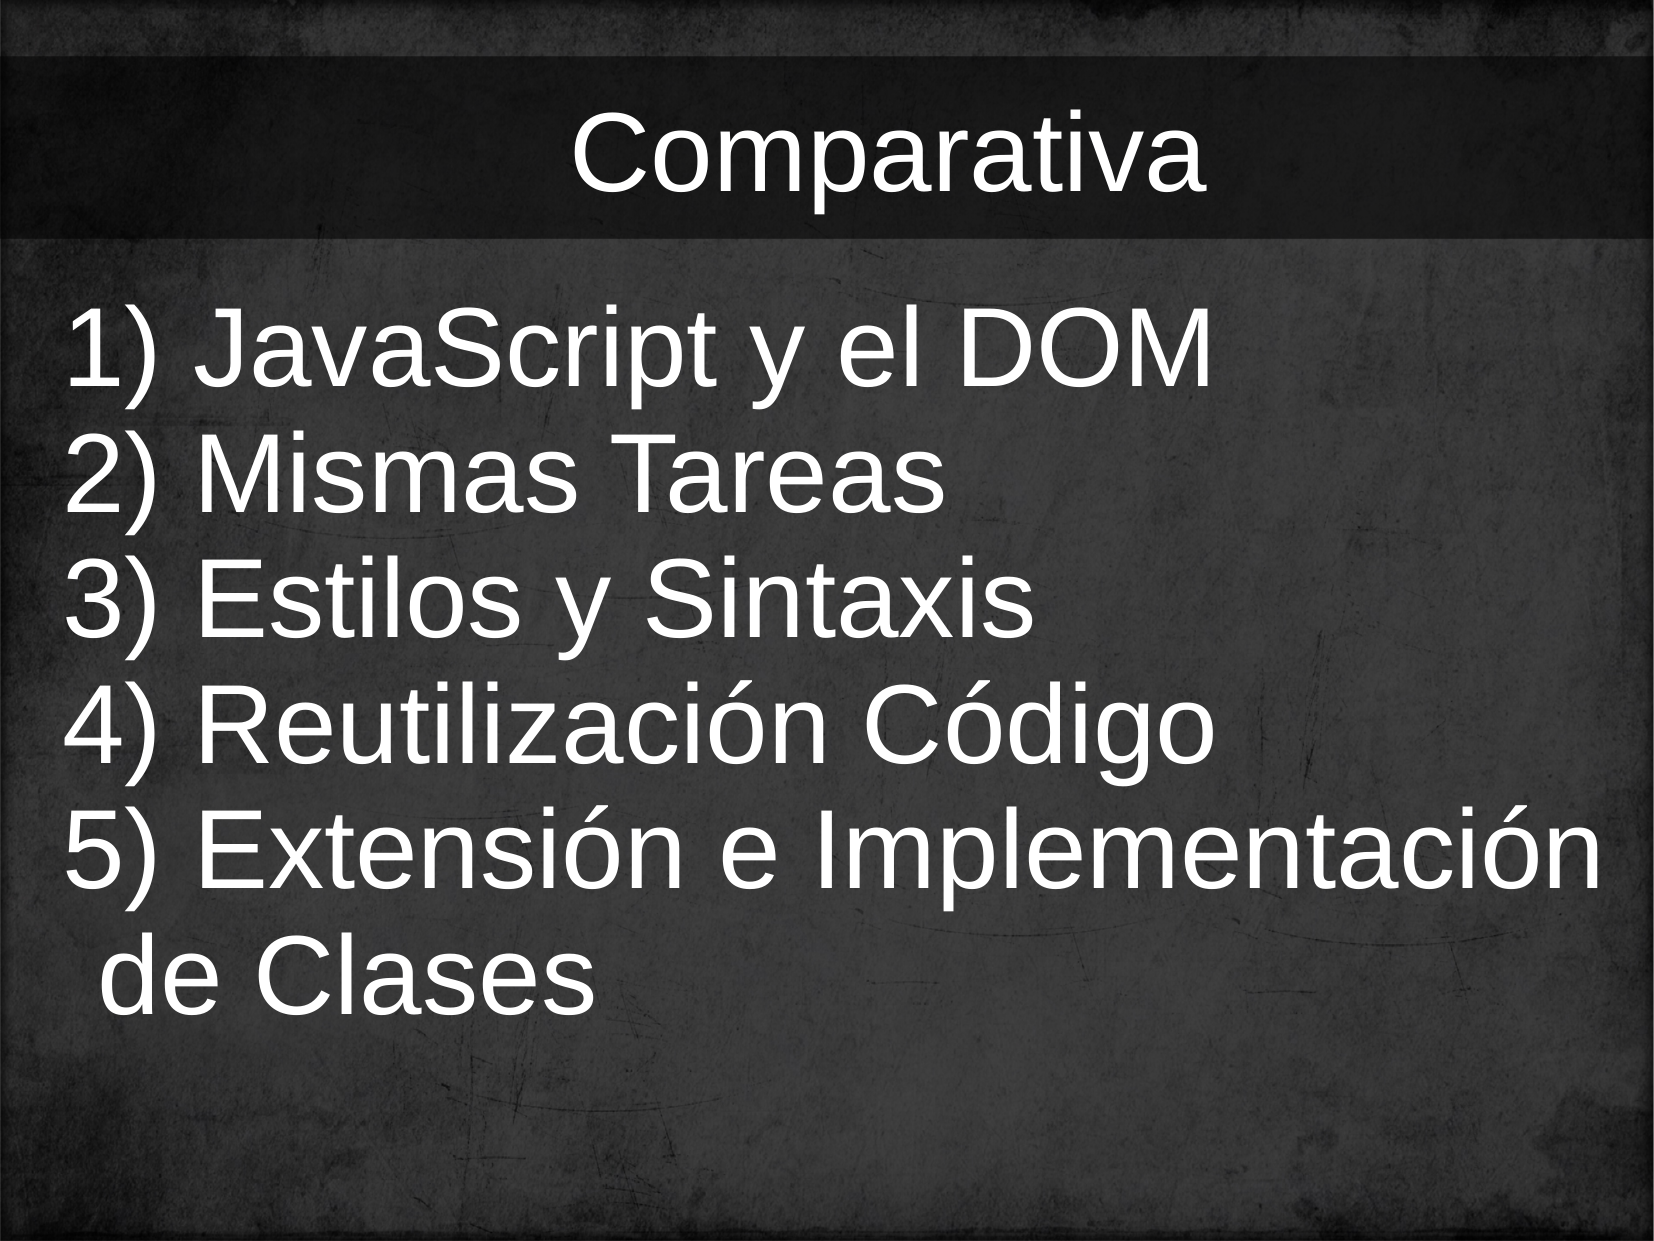

Comparativa
 JavaScript y el DOM
 Mismas Tareas
 Estilos y Sintaxis
 Reutilización Código
 Extensión e Implementación de Clases